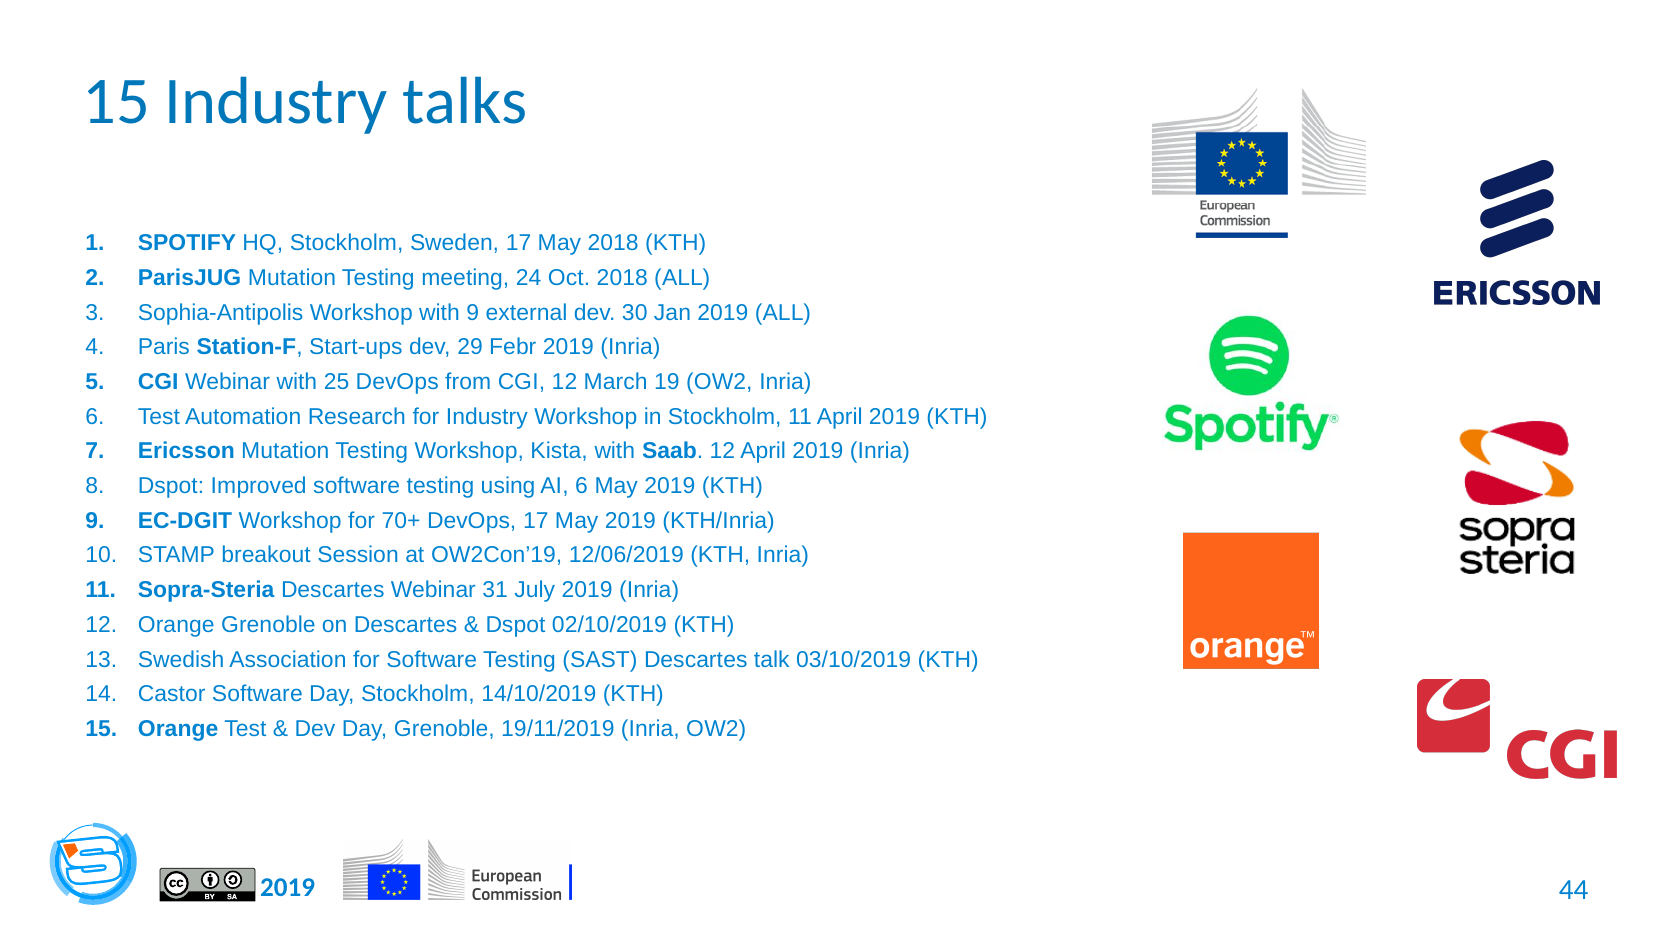

# 15 Industry talks
SPOTIFY HQ, Stockholm, Sweden, 17 May 2018 (KTH)
ParisJUG Mutation Testing meeting, 24 Oct. 2018 (ALL)
Sophia-Antipolis Workshop with 9 external dev. 30 Jan 2019 (ALL)
Paris Station-F, Start-ups dev, 29 Febr 2019 (Inria)
CGI Webinar with 25 DevOps from CGI, 12 March 19 (OW2, Inria)
Test Automation Research for Industry Workshop in Stockholm, 11 April 2019 (KTH)
Ericsson Mutation Testing Workshop, Kista, with Saab. 12 April 2019 (Inria)
Dspot: Improved software testing using AI, 6 May 2019 (KTH)
EC-DGIT Workshop for 70+ DevOps, 17 May 2019 (KTH/Inria)
STAMP breakout Session at OW2Con’19, 12/06/2019 (KTH, Inria)
Sopra-Steria Descartes Webinar 31 July 2019 (Inria)
Orange Grenoble on Descartes & Dspot 02/10/2019 (KTH)
Swedish Association for Software Testing (SAST) Descartes talk 03/10/2019 (KTH)
Castor Software Day, Stockholm, 14/10/2019 (KTH)
Orange Test & Dev Day, Grenoble, 19/11/2019 (Inria, OW2)
44